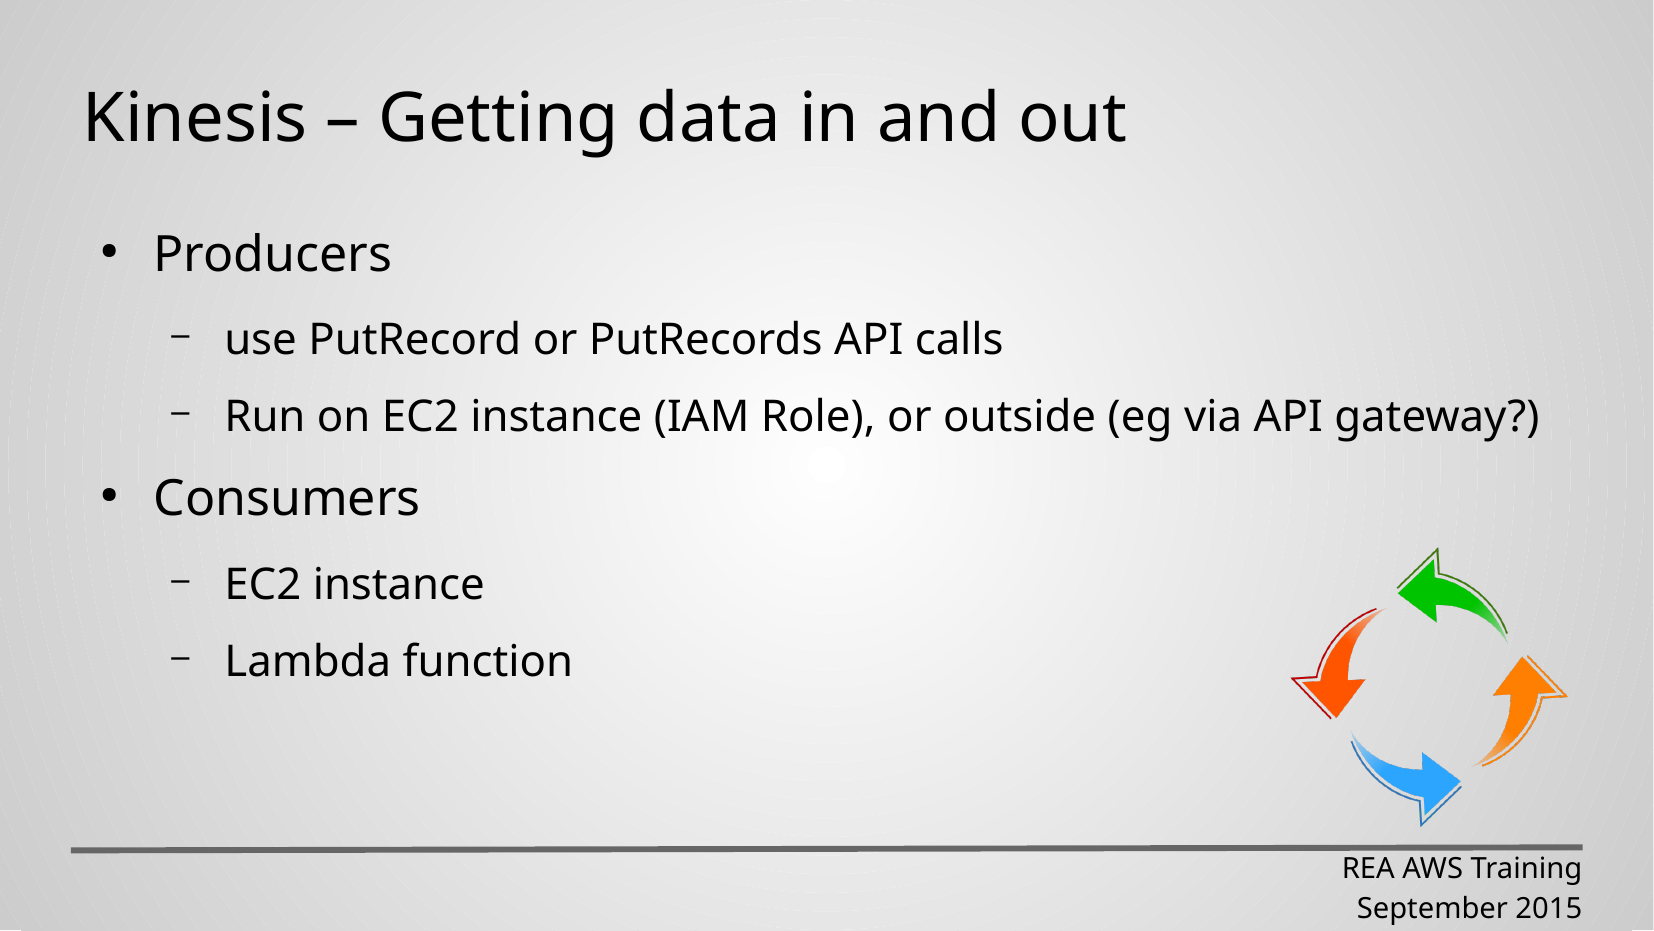

# Kinesis – Getting data in and out
Producers
use PutRecord or PutRecords API calls
Run on EC2 instance (IAM Role), or outside (eg via API gateway?)
Consumers
EC2 instance
Lambda function